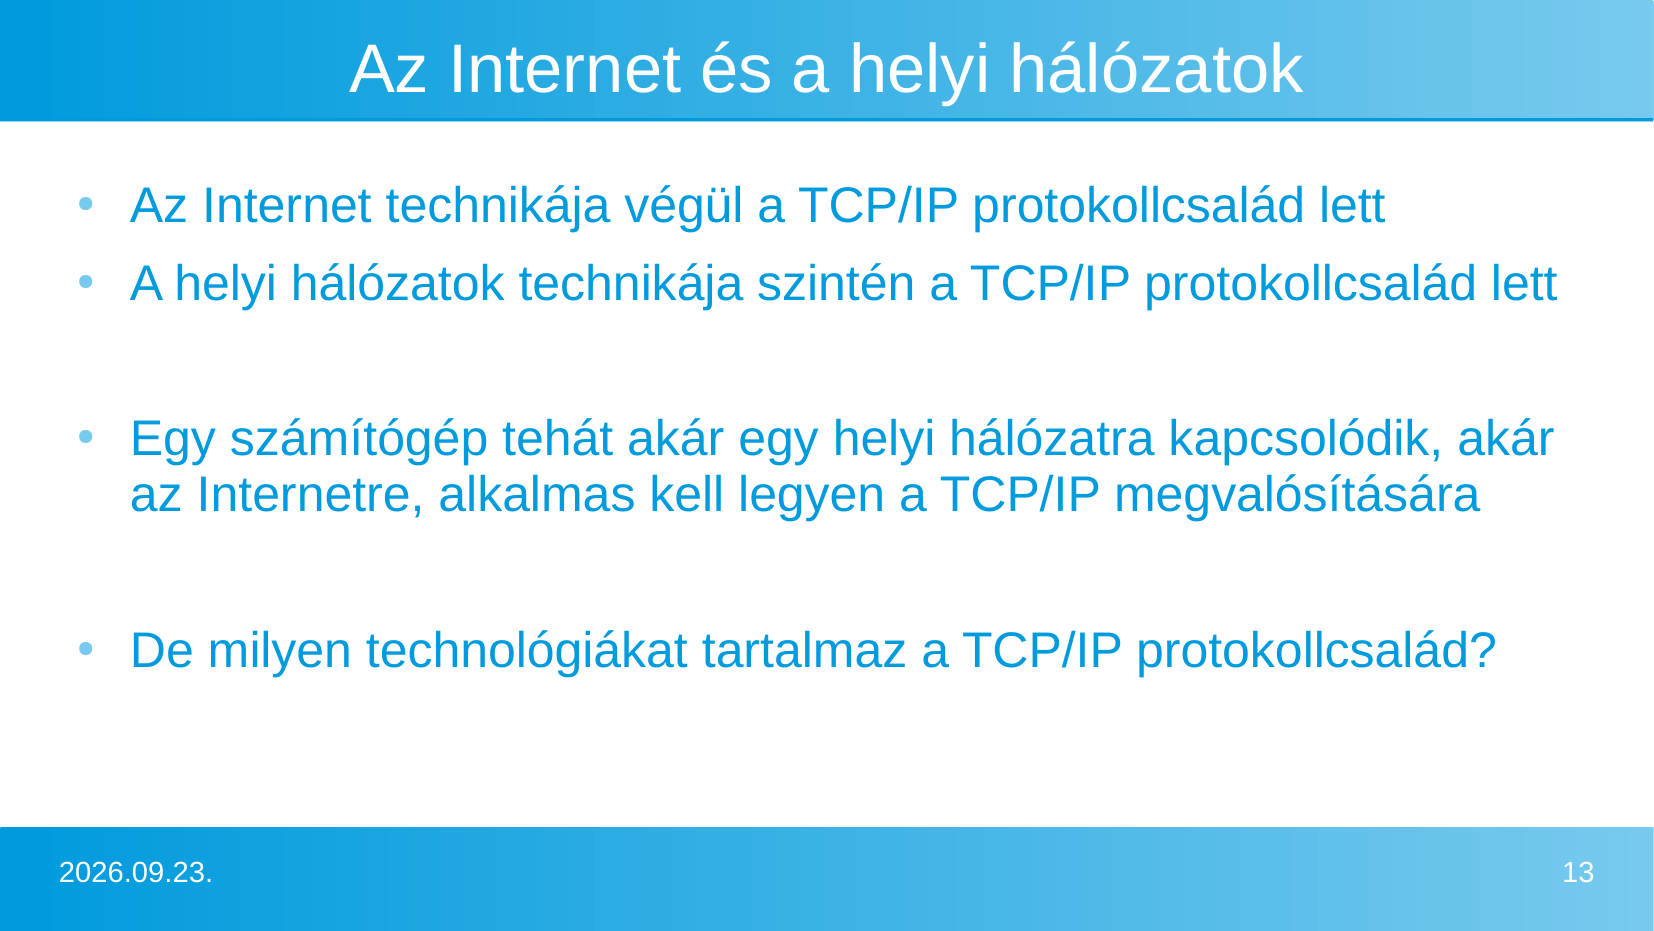

# Az Internet és a helyi hálózatok
Az Internet technikája végül a TCP/IP protokollcsalád lett
A helyi hálózatok technikája szintén a TCP/IP protokollcsalád lett
Egy számítógép tehát akár egy helyi hálózatra kapcsolódik, akár az Internetre, alkalmas kell legyen a TCP/IP megvalósítására
De milyen technológiákat tartalmaz a TCP/IP protokollcsalád?
13